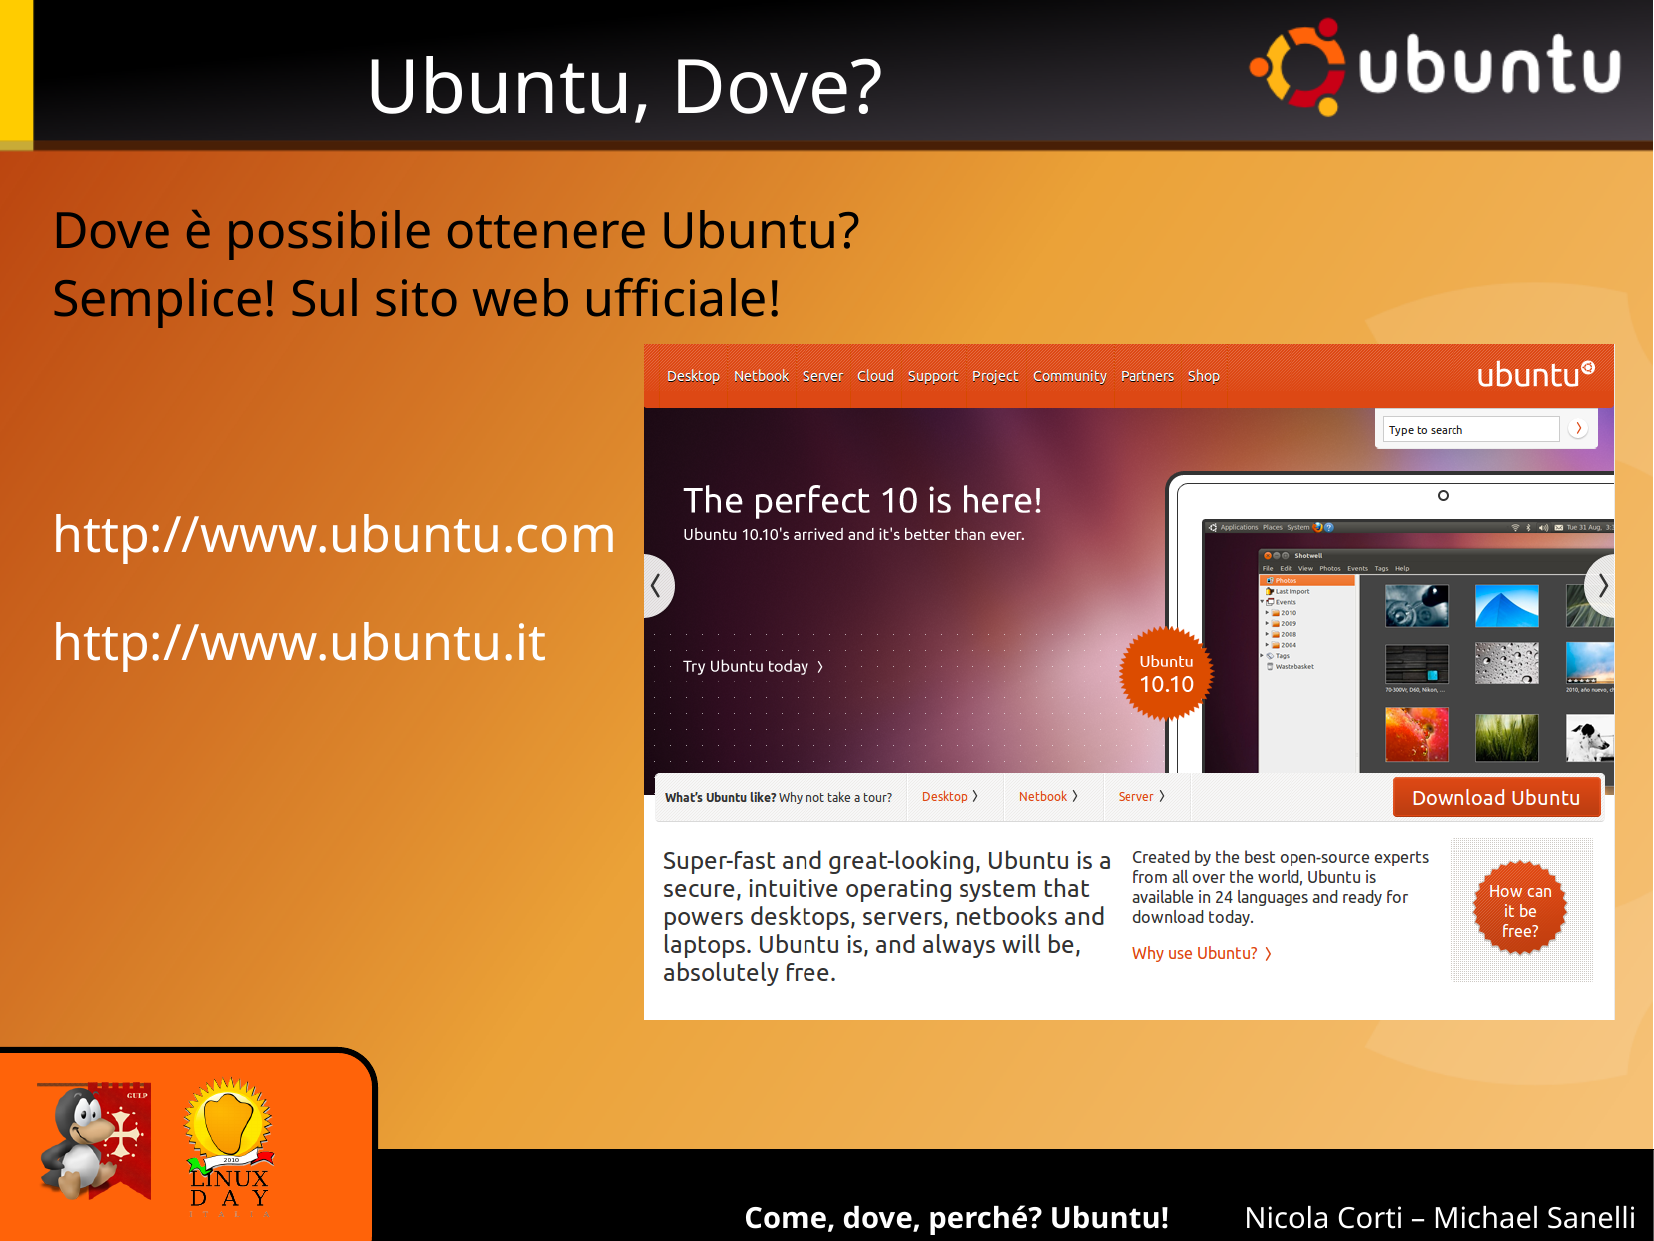

# Ubuntu, Dove?
Dove è possibile ottenere Ubuntu?
Semplice! Sul sito web ufficiale!
http://www.ubuntu.com
http://www.ubuntu.it